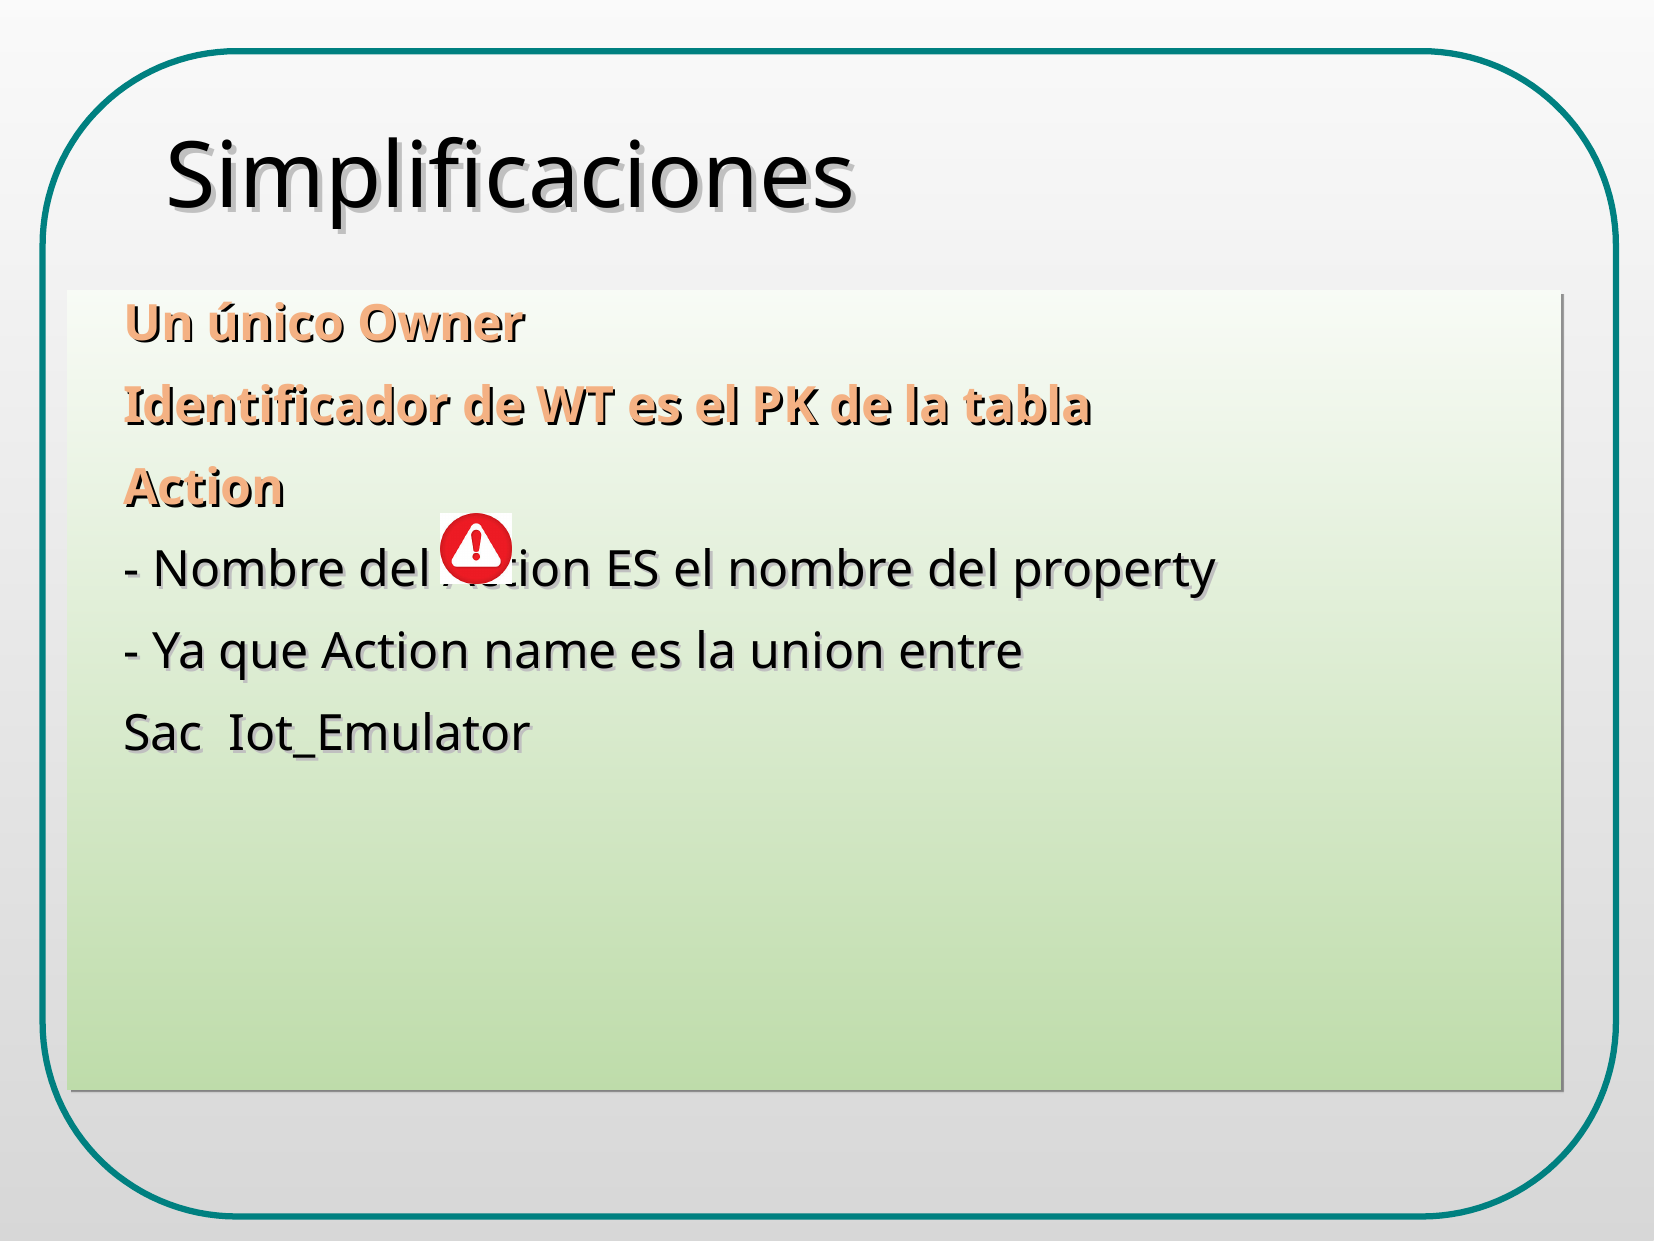

# Simplificaciones
 	Un único Owner
	Identificador de WT es el PK de la tabla
	Action
	- Nombre del Action ES el nombre del property
	- Ya que Action name es la union entre
 			Sac Iot_Emulator